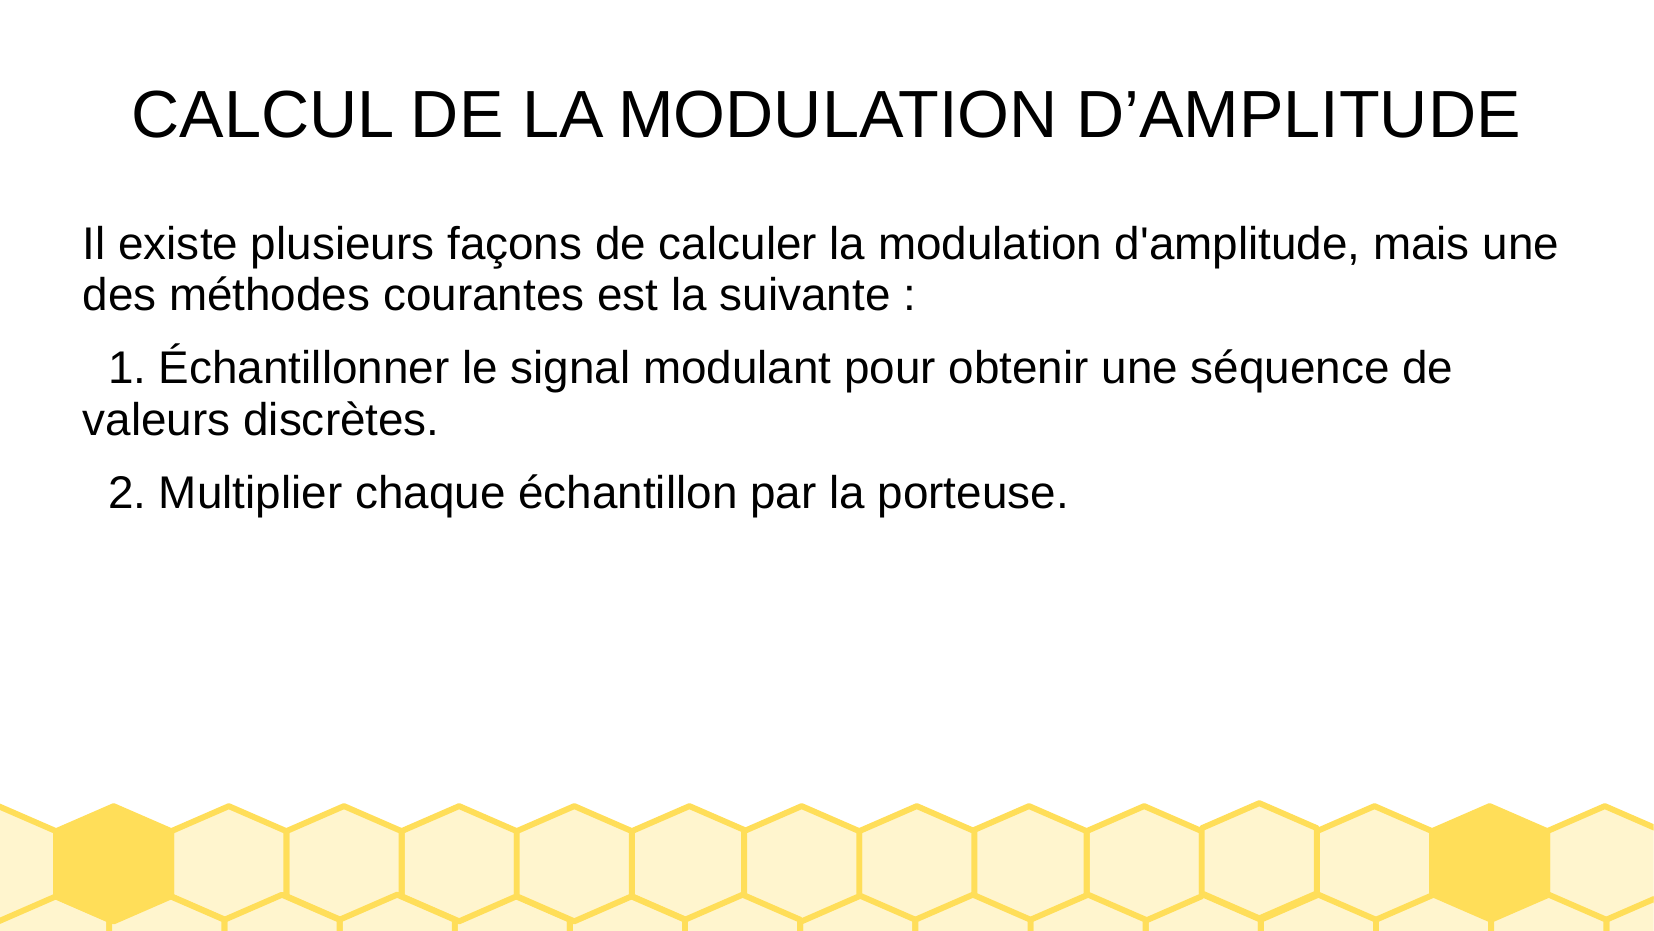

# CALCUL DE LA MODULATION D’AMPLITUDE
Il existe plusieurs façons de calculer la modulation d'amplitude, mais une des méthodes courantes est la suivante :
 1. Échantillonner le signal modulant pour obtenir une séquence de valeurs discrètes.
 2. Multiplier chaque échantillon par la porteuse.